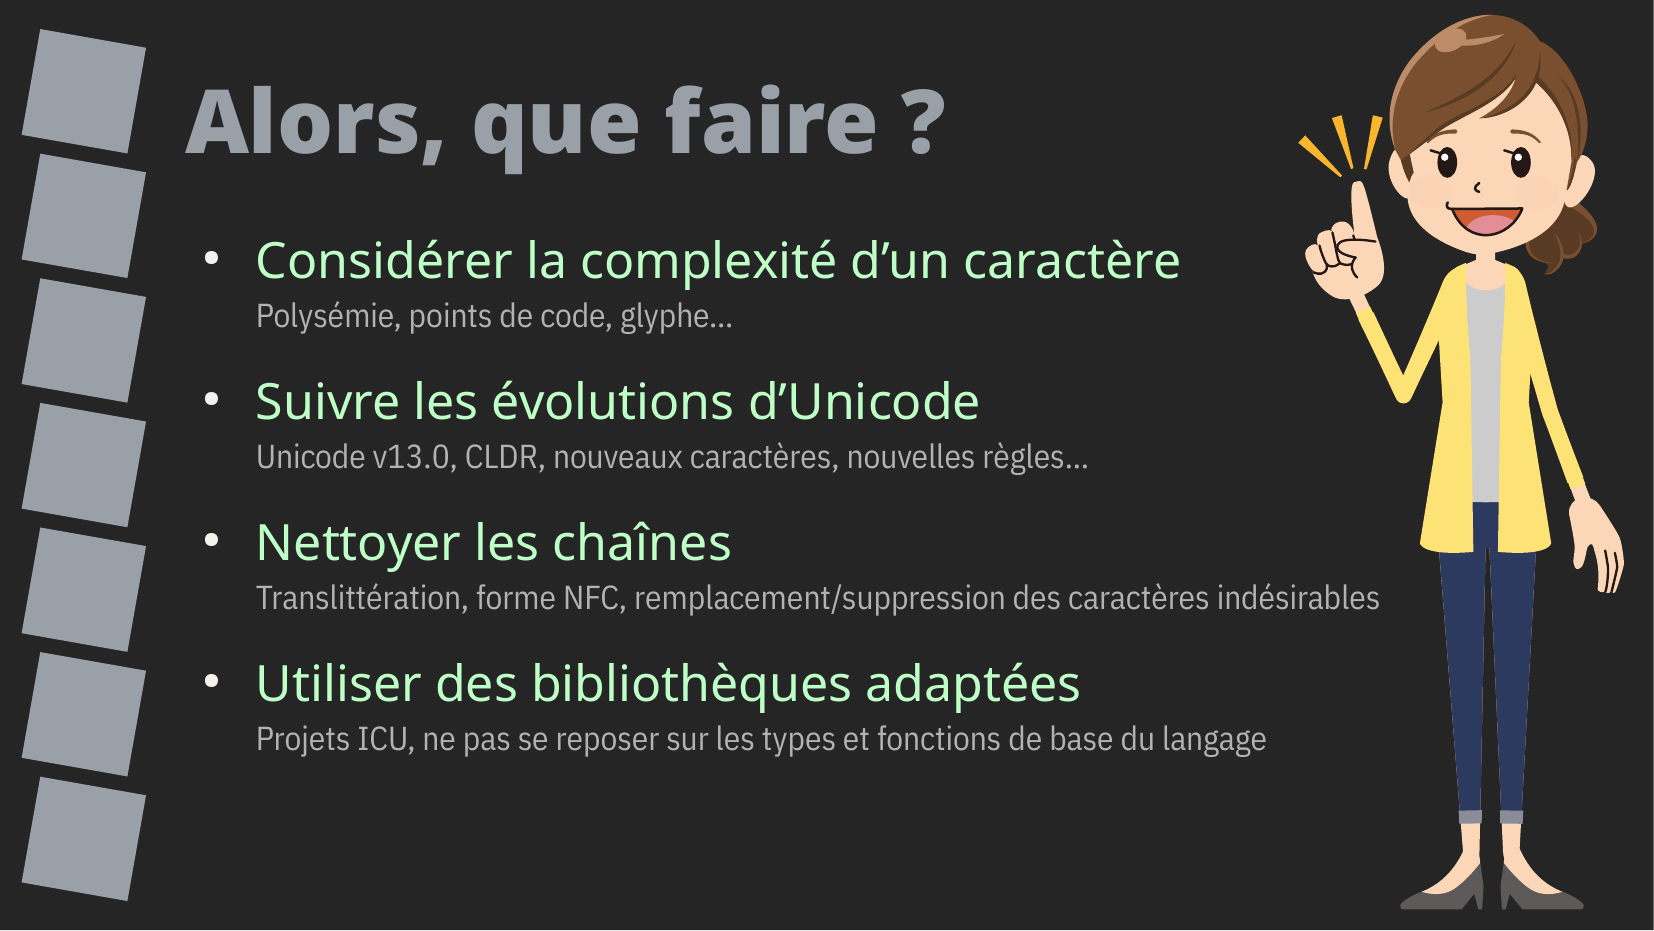

# Alors, que faire ?
Considérer la complexité d’un caractère
Polysémie, points de code, glyphe…
Suivre les évolutions d’Unicode
Unicode v13.0, CLDR, nouveaux caractères, nouvelles règles…
Nettoyer les chaînes
Translittération, forme NFC, remplacement/suppression des caractères indésirables
Utiliser des bibliothèques adaptées
Projets ICU, ne pas se reposer sur les types et fonctions de base du langage